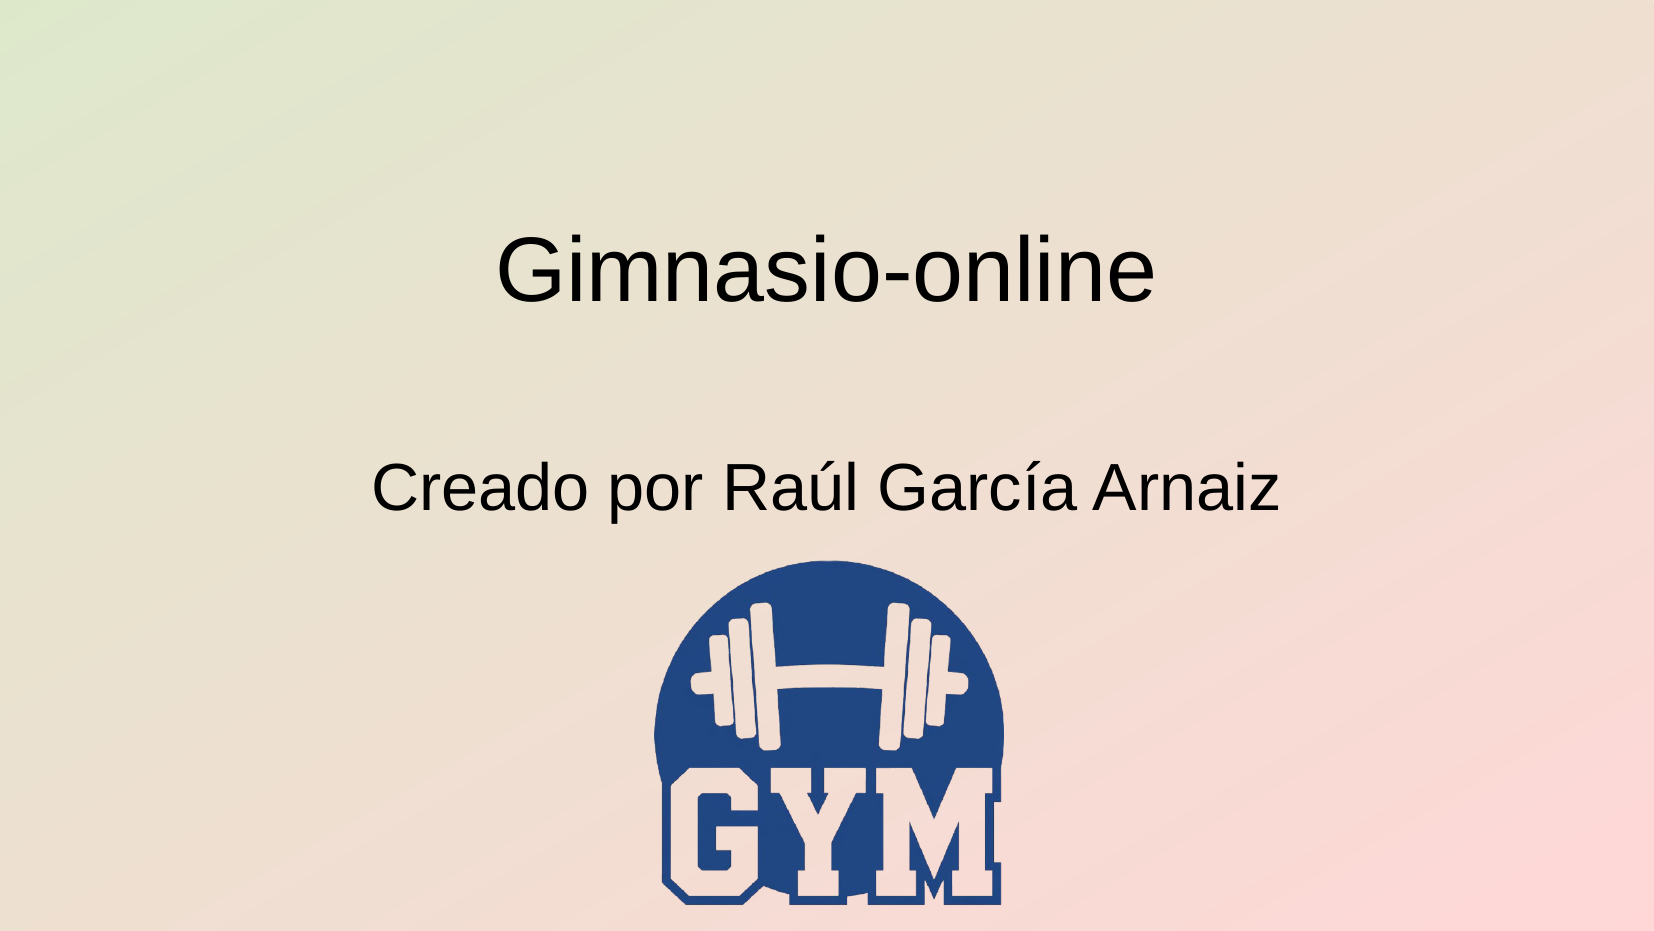

# Gimnasio-online
Creado por Raúl García Arnaiz